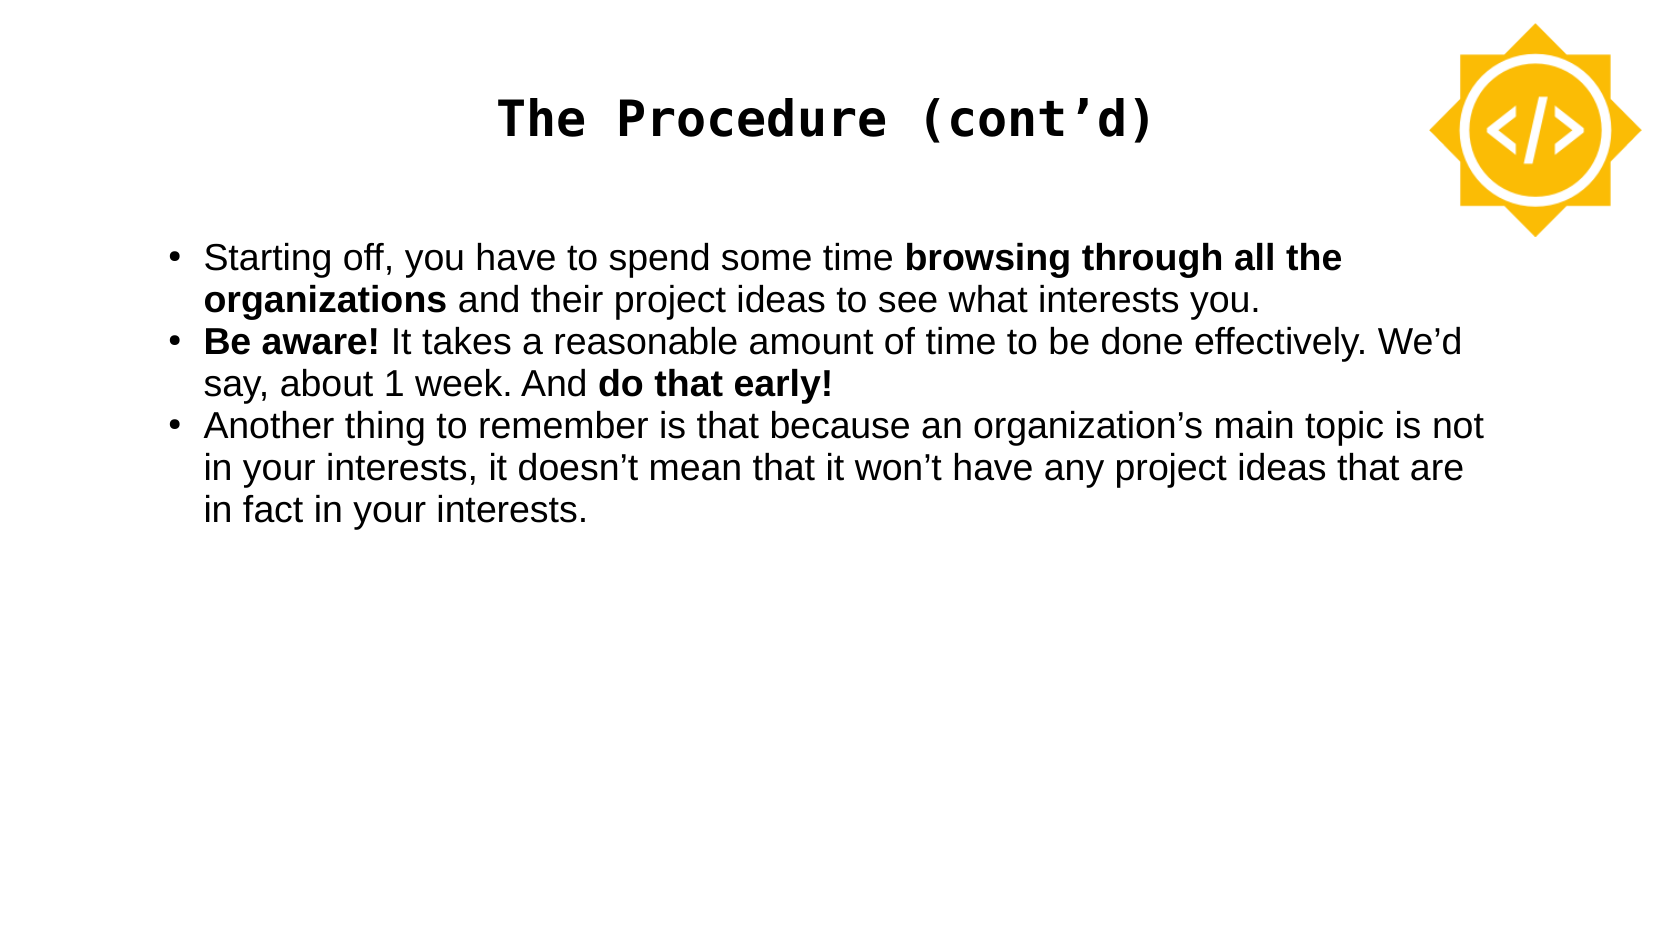

The Procedure (cont’d)
Starting off, you have to spend some time browsing through all the organizations and their project ideas to see what interests you.
Be aware! It takes a reasonable amount of time to be done effectively. We’d say, about 1 week. And do that early!
Another thing to remember is that because an organization’s main topic is not in your interests, it doesn’t mean that it won’t have any project ideas that are in fact in your interests.